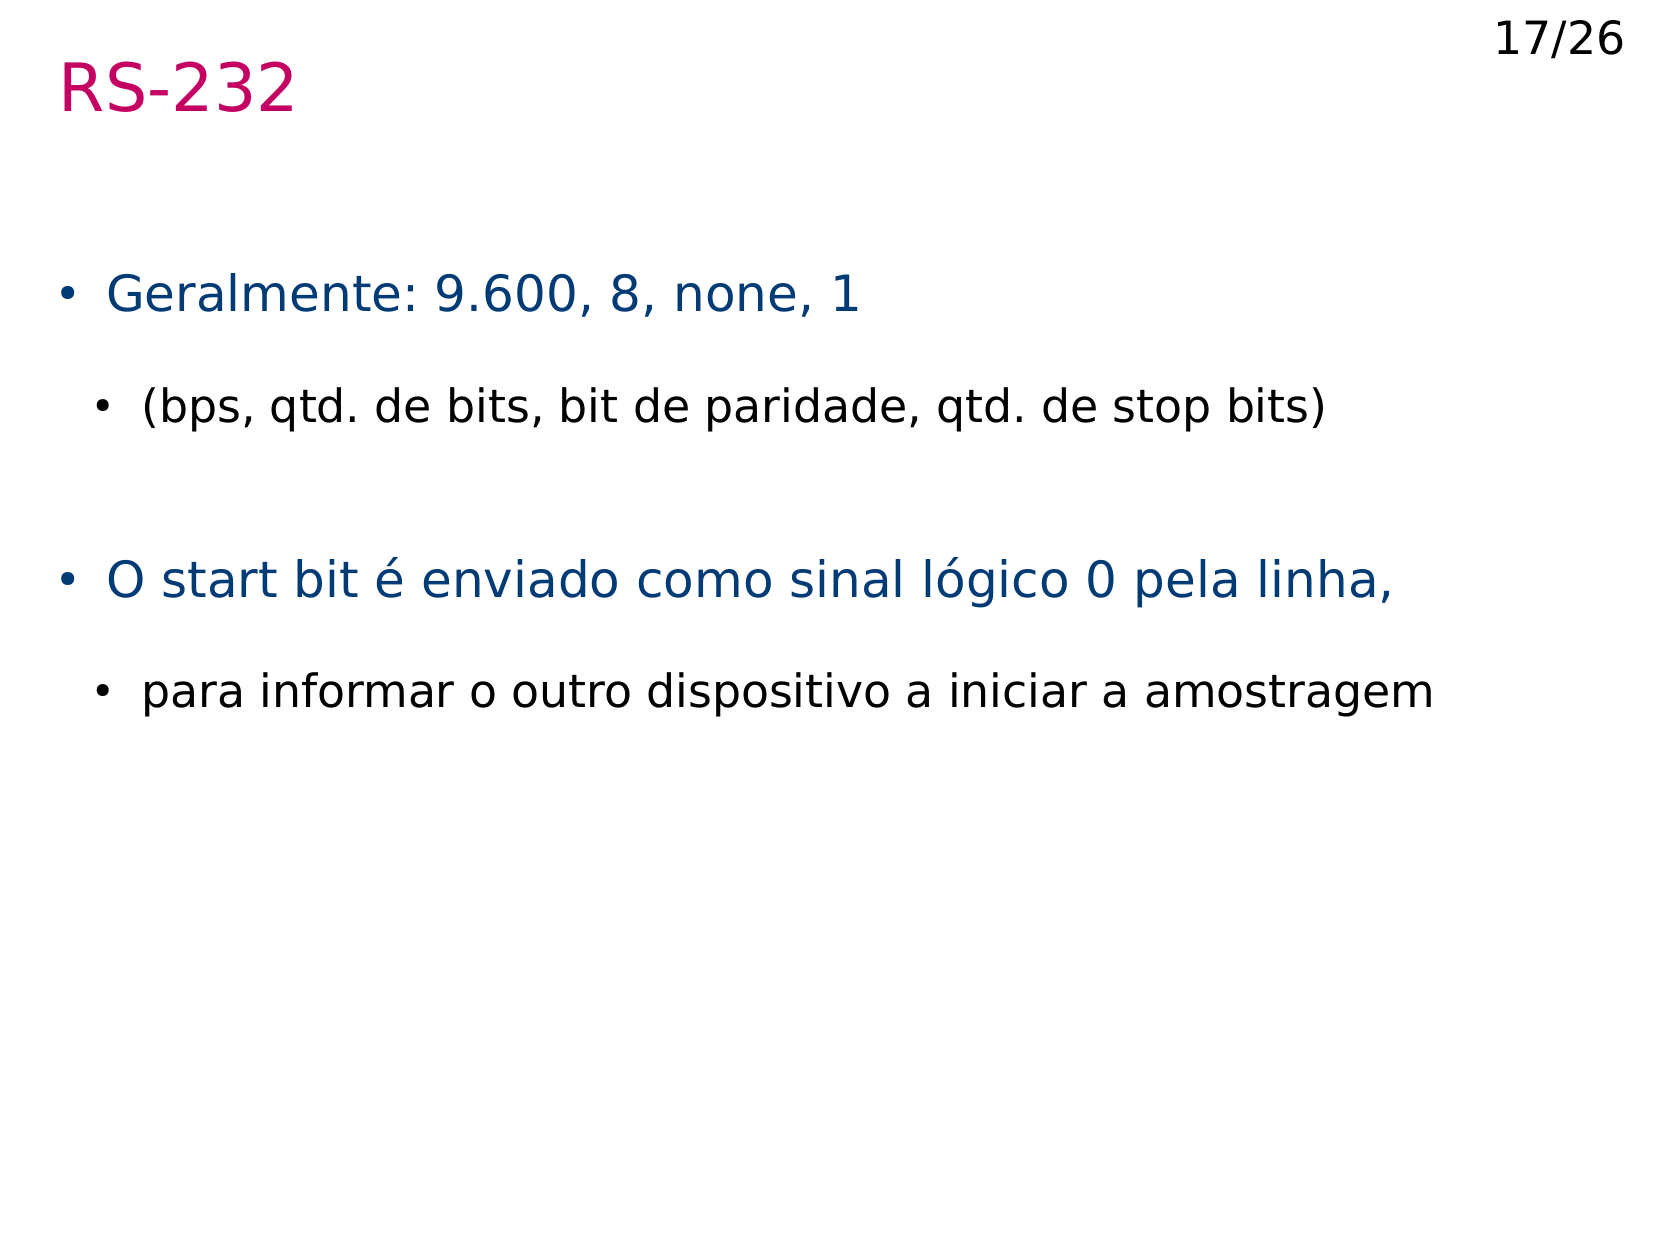

17
# RS-232
Geralmente: 9.600, 8, none, 1
(bps, qtd. de bits, bit de paridade, qtd. de stop bits)
O start bit é enviado como sinal lógico 0 pela linha,
para informar o outro dispositivo a iniciar a amostragem